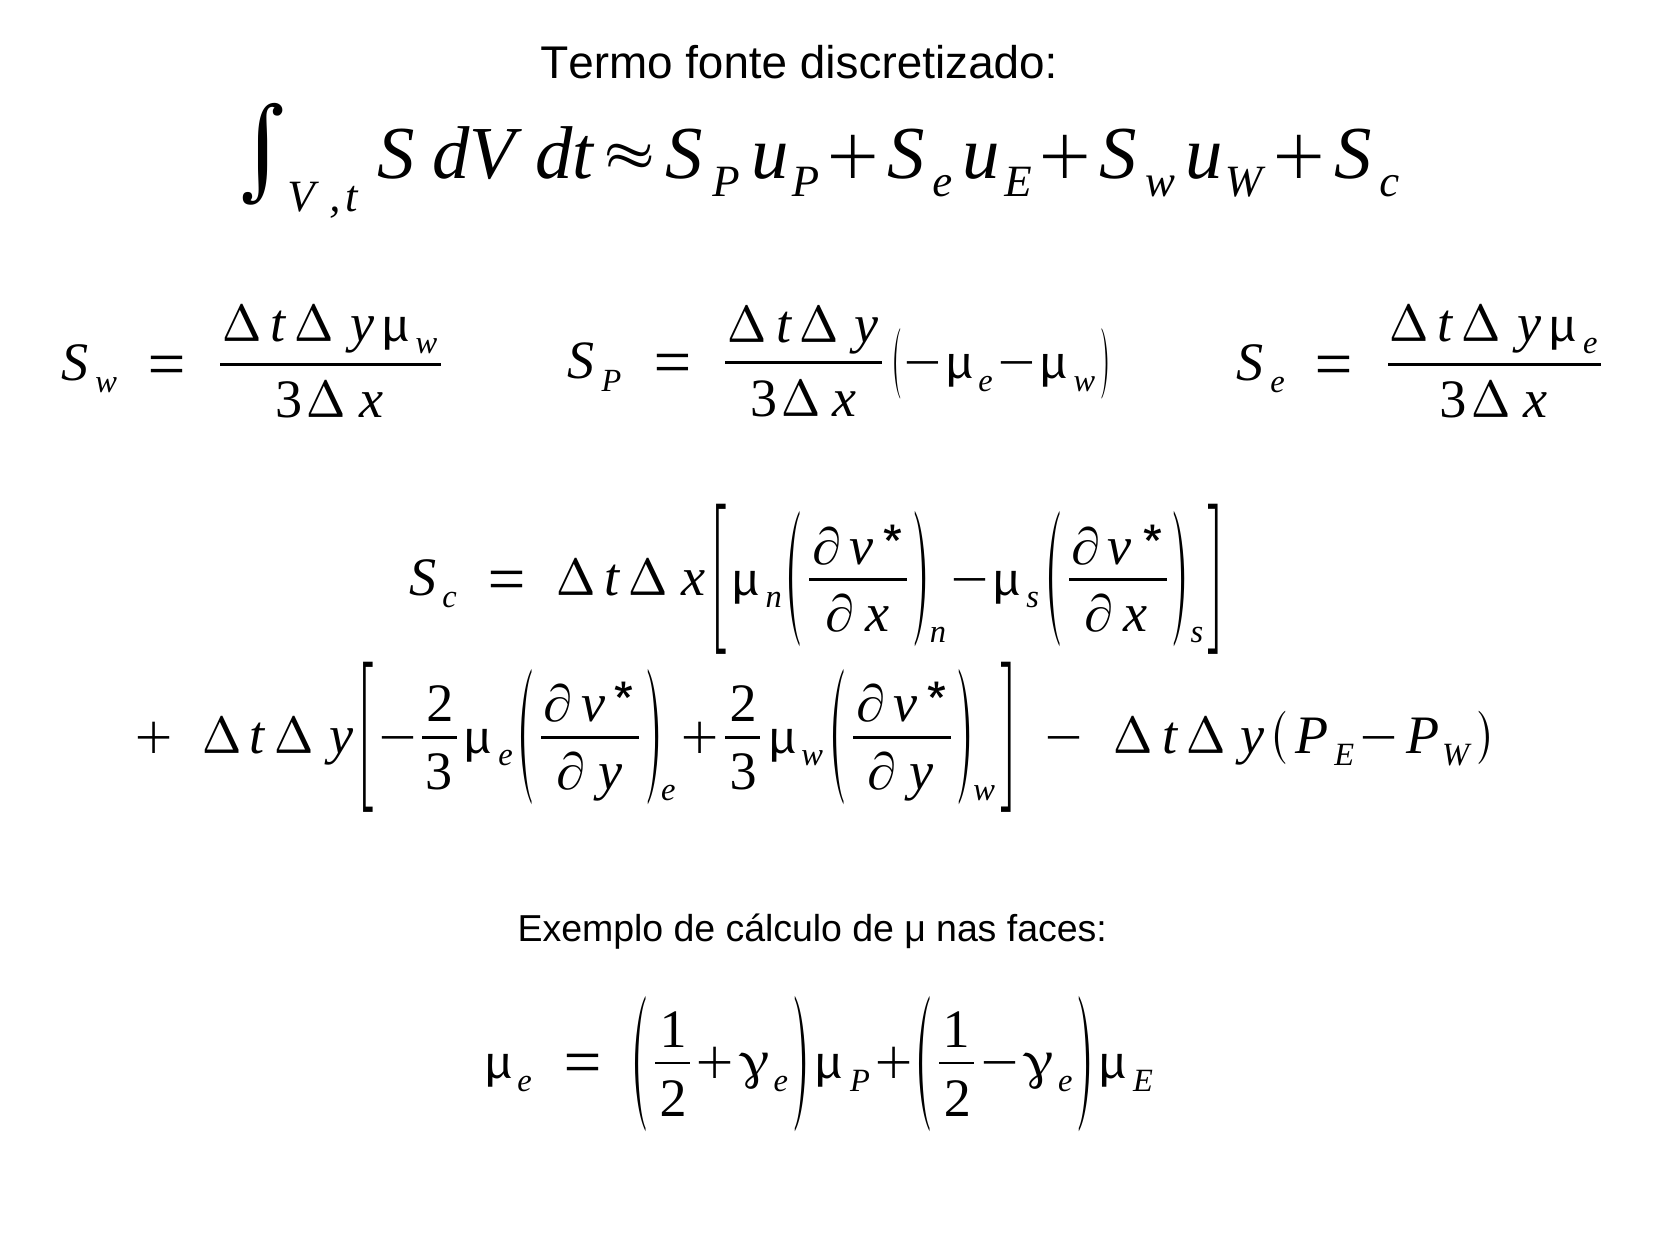

Termo fonte discretizado:
Exemplo de cálculo de μ nas faces: